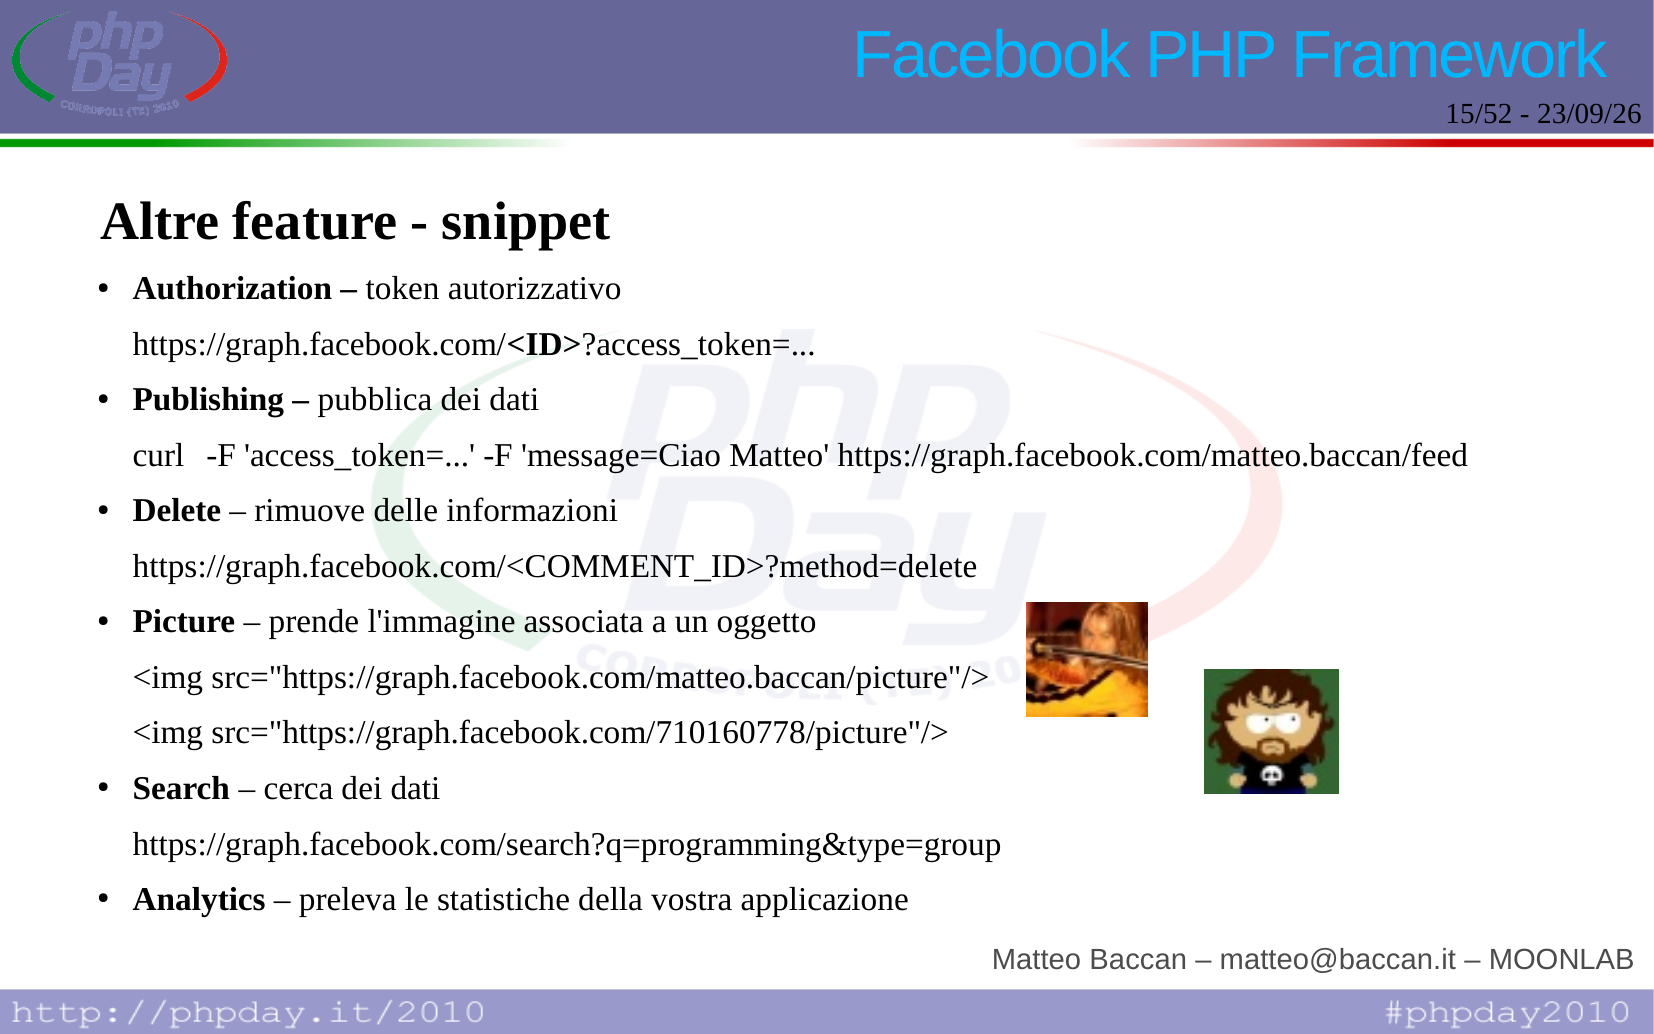

# Facebook PHP Framework
15
	Altre feature - snippet
Authorization – token autorizzativo
https://graph.facebook.com/<ID>?access_token=...
Publishing – pubblica dei dati
curl	-F 'access_token=...' -F 'message=Ciao Matteo' https://graph.facebook.com/matteo.baccan/feed
Delete – rimuove delle informazioni
https://graph.facebook.com/<COMMENT_ID>?method=delete
Picture – prende l'immagine associata a un oggetto
<img src="https://graph.facebook.com/matteo.baccan/picture"/>
<img src="https://graph.facebook.com/710160778/picture"/>
Search – cerca dei dati
https://graph.facebook.com/search?q=programming&type=group
Analytics – preleva le statistiche della vostra applicazione